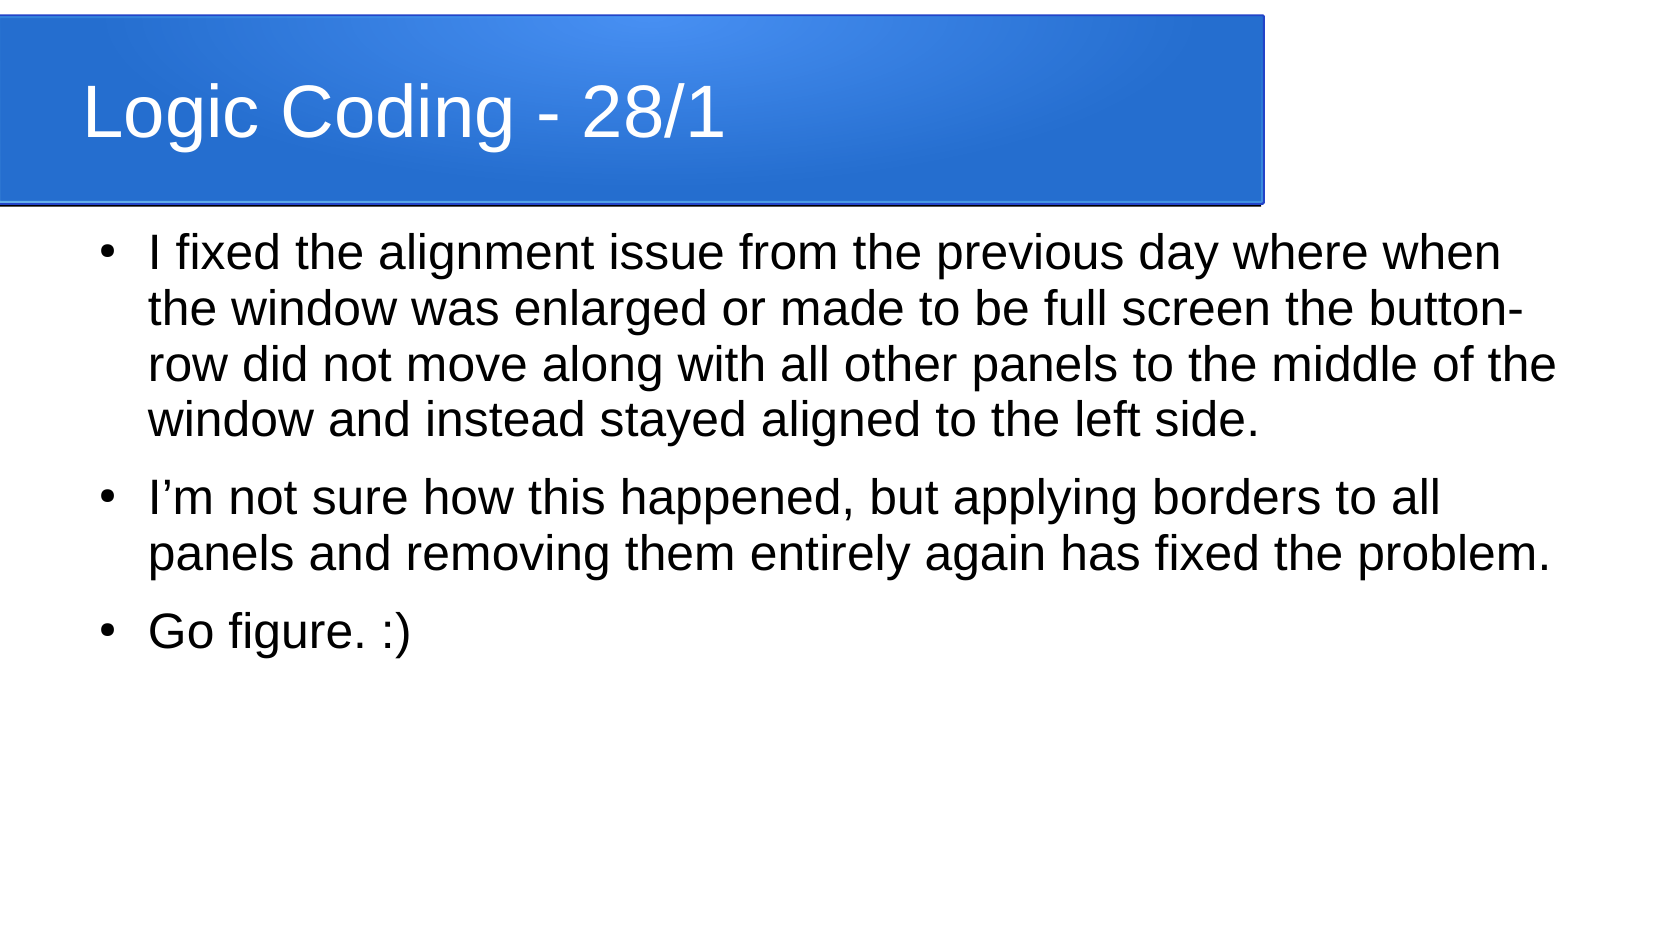

# Logic Coding - 28/1
I fixed the alignment issue from the previous day where when the window was enlarged or made to be full screen the button-row did not move along with all other panels to the middle of the window and instead stayed aligned to the left side.
I’m not sure how this happened, but applying borders to all panels and removing them entirely again has fixed the problem.
Go figure. :)